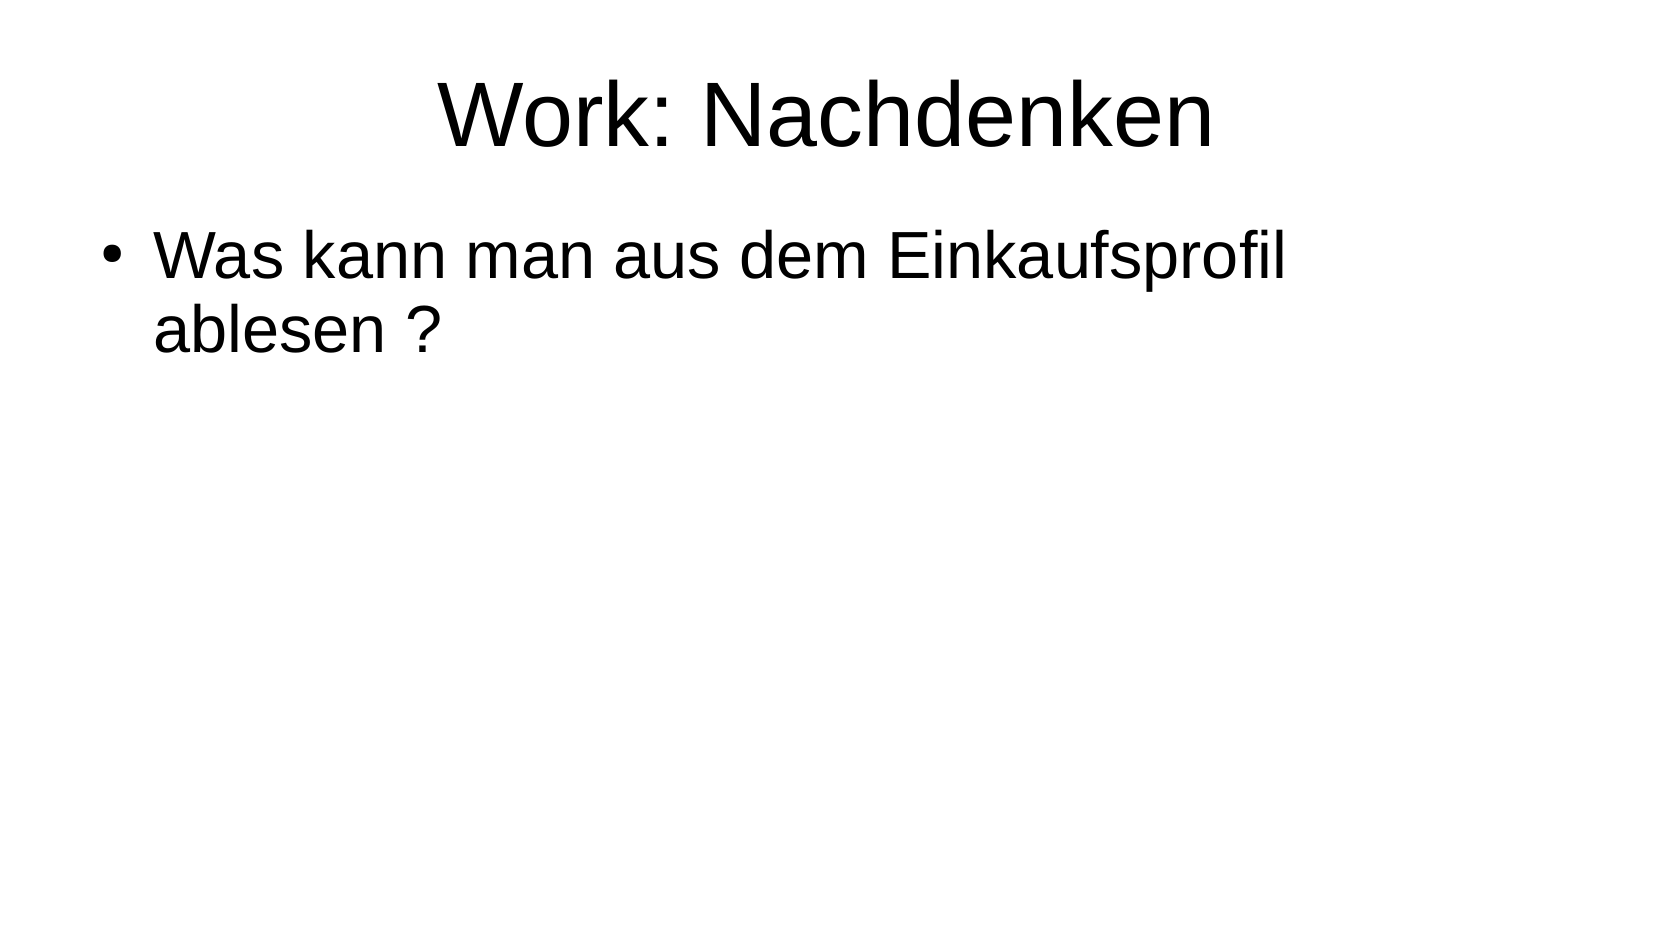

# Work: Nachdenken
Was kann man aus dem Einkaufsprofil ablesen ?